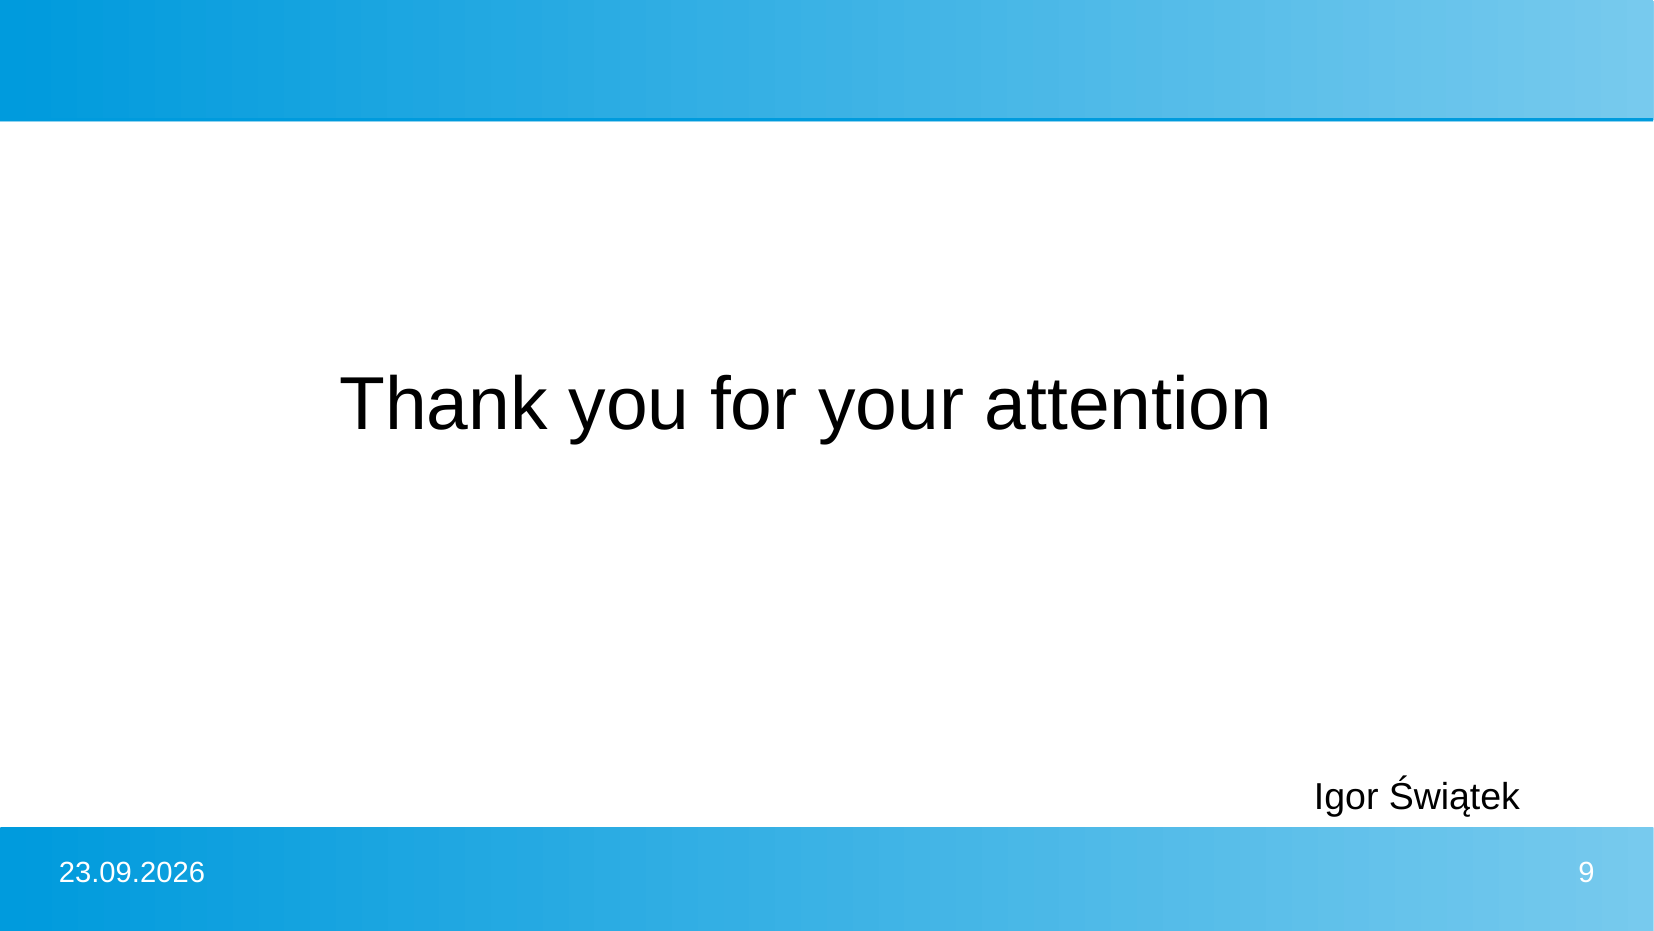

Thank you for your attention
Igor Świątek
9